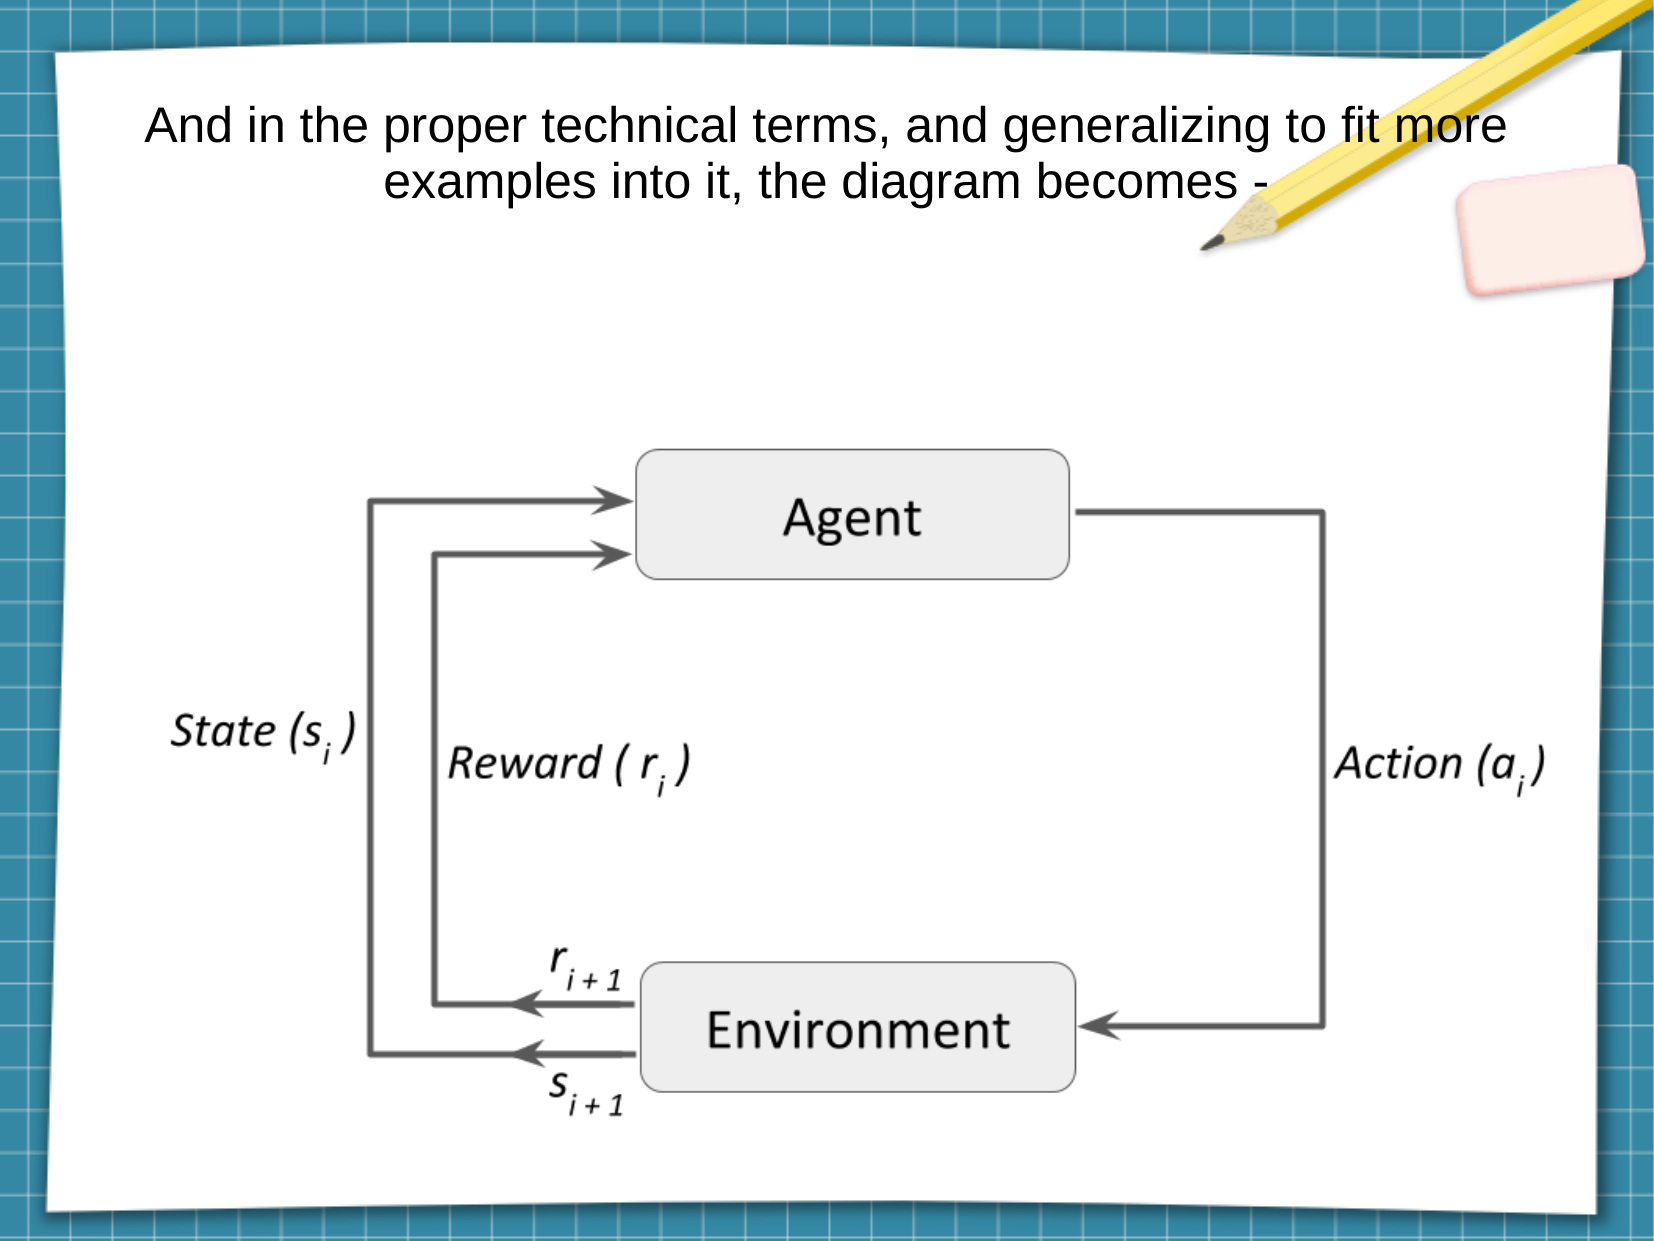

# And in the proper technical terms, and generalizing to fit more examples into it, the diagram becomes -